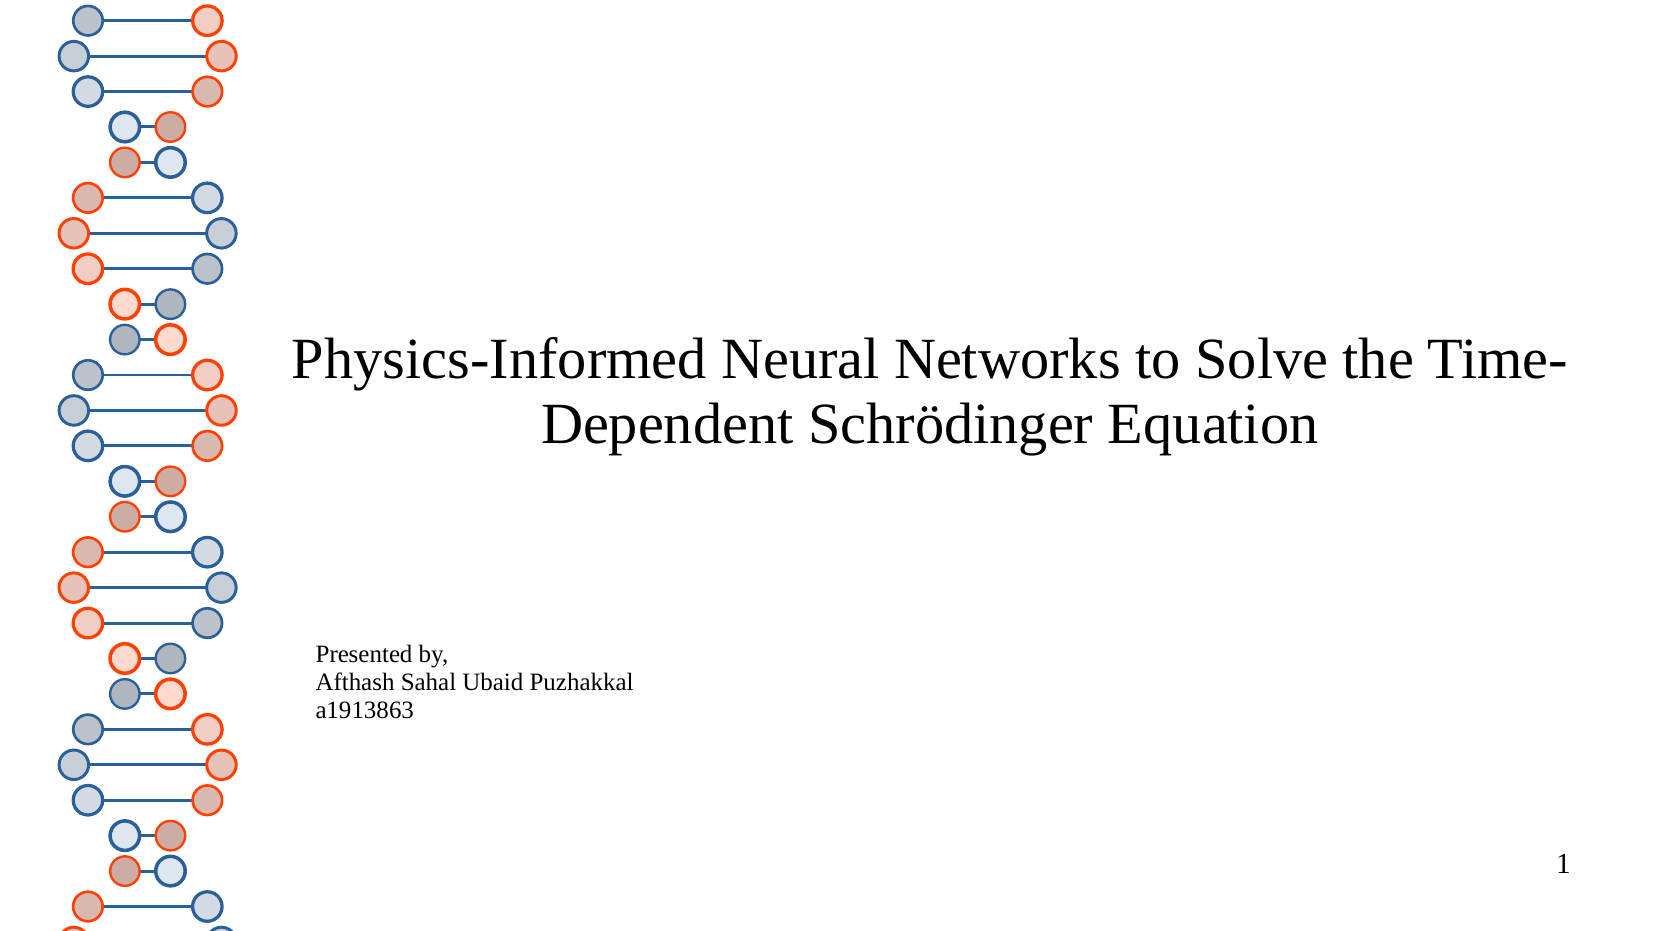

# Physics-Informed Neural Networks to Solve the Time-Dependent Schrödinger Equation
Presented by,
Afthash Sahal Ubaid Puzhakkal
a1913863
1